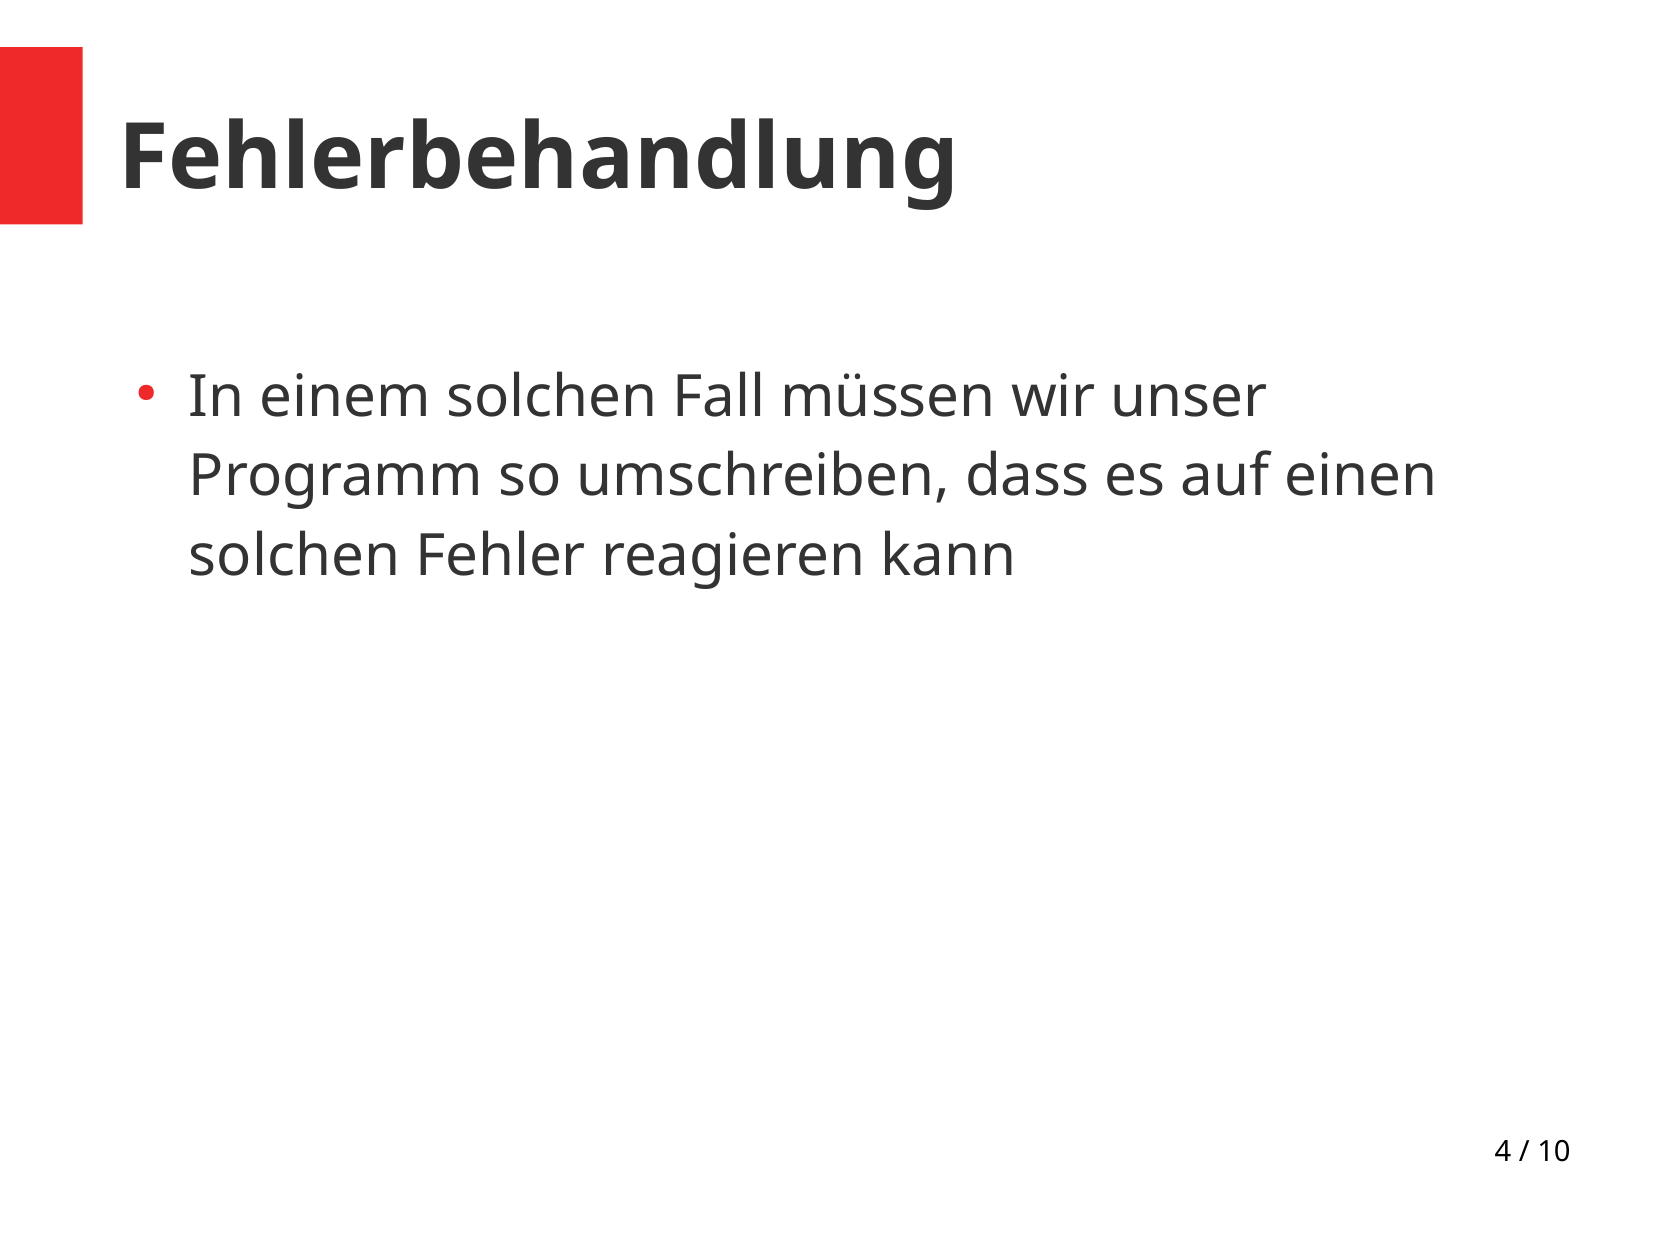

# Fehlerbehandlung
In einem solchen Fall müssen wir unser Programm so umschreiben, dass es auf einen solchen Fehler reagieren kann
4